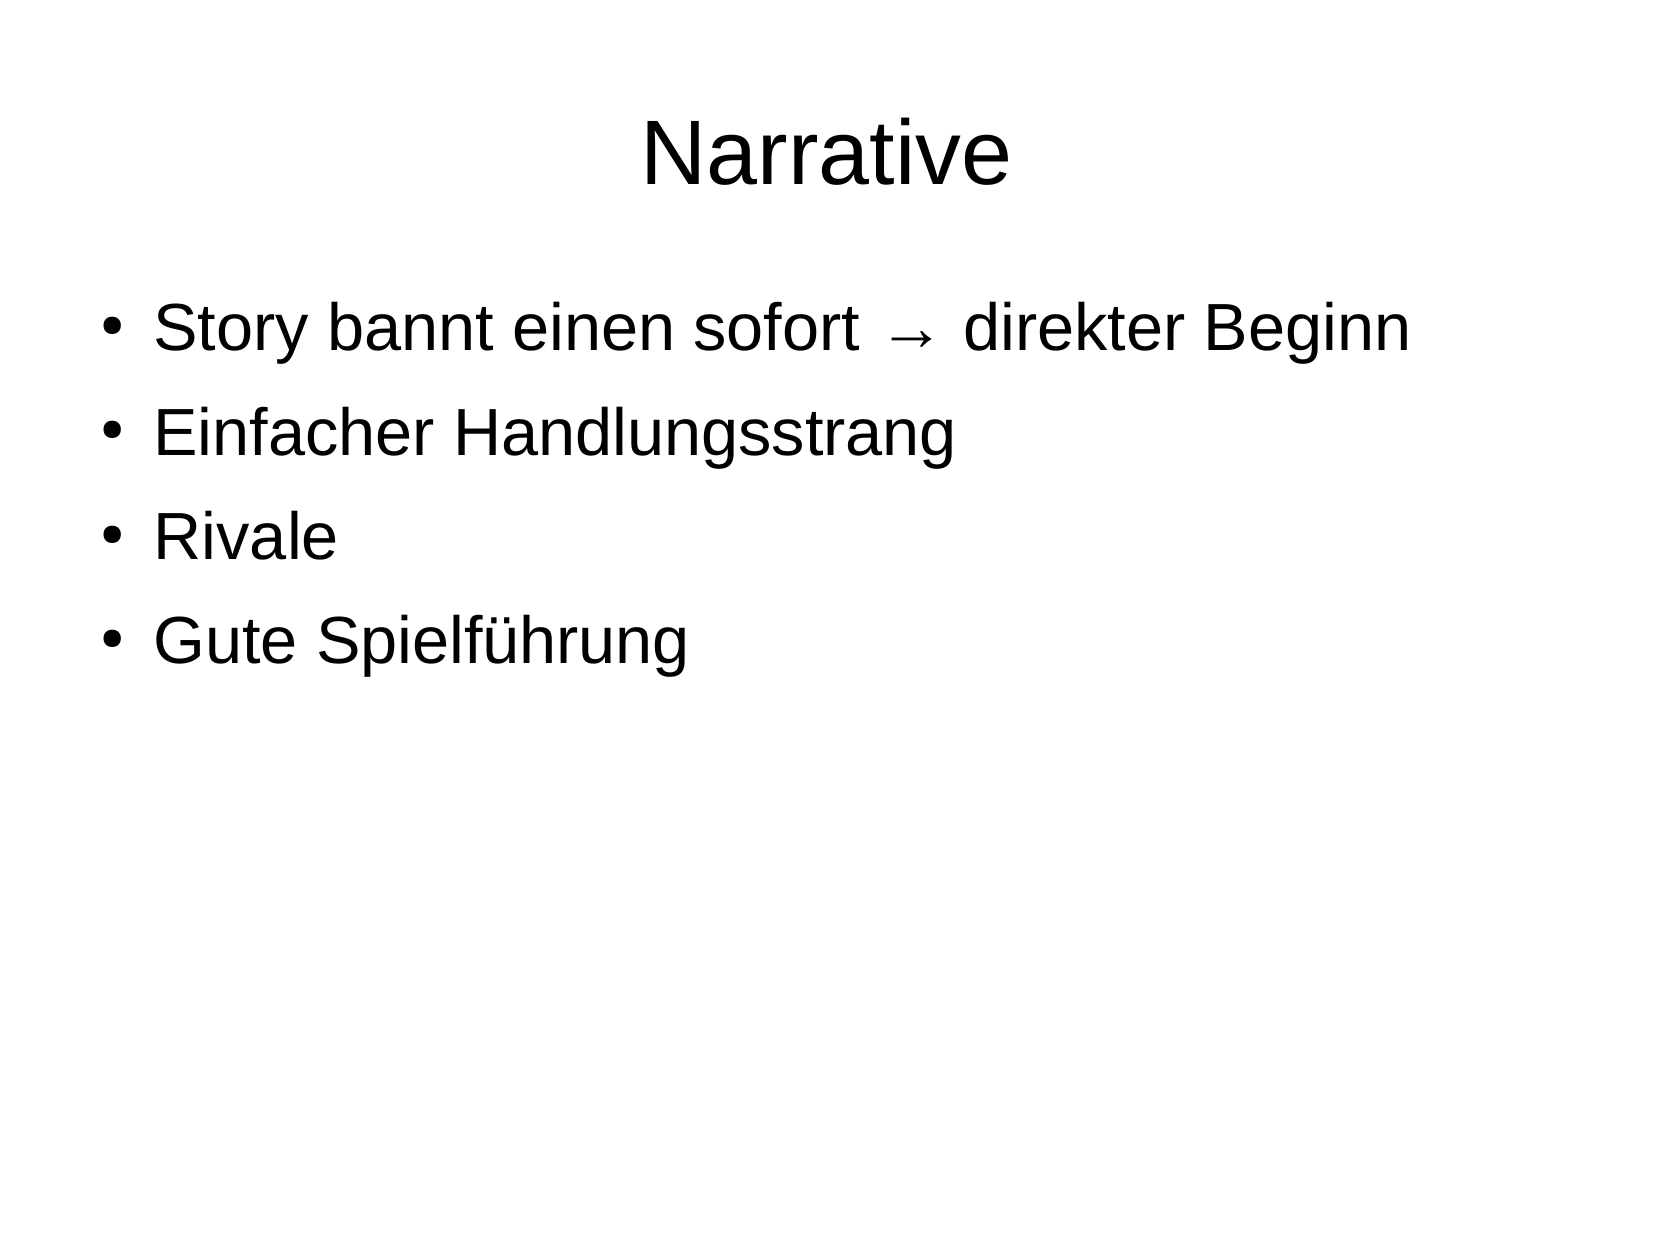

# Narrative
Story bannt einen sofort → direkter Beginn
Einfacher Handlungsstrang
Rivale
Gute Spielführung